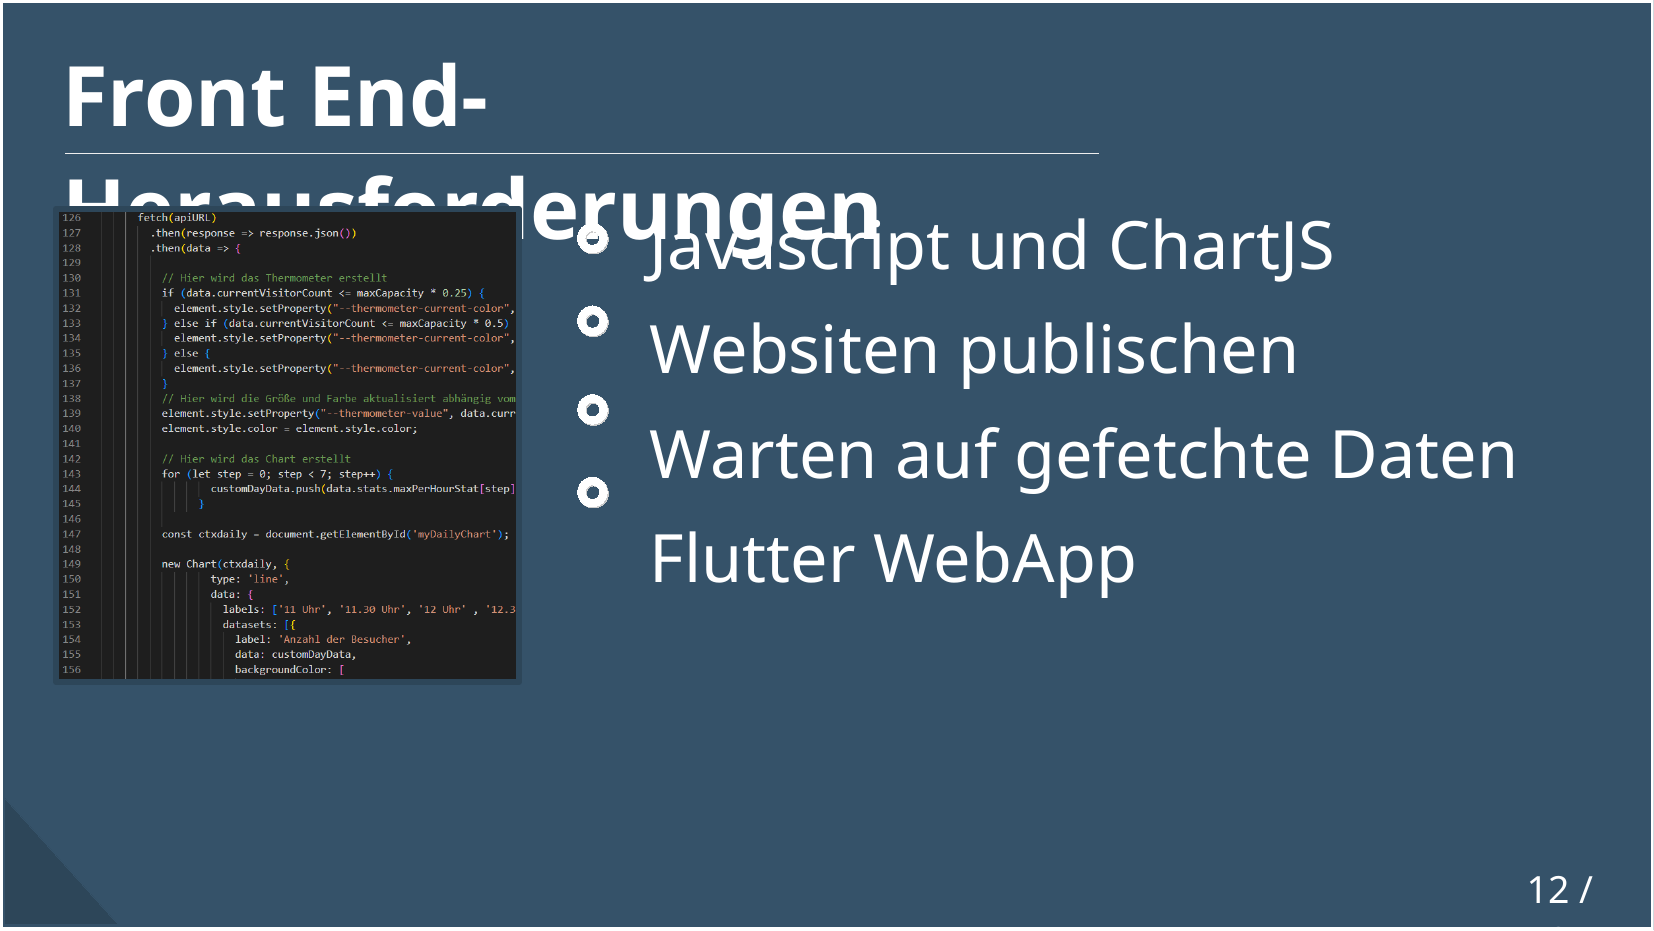

Front End-Herausforderungen
	Javascript und ChartJS
	Websiten publischen
	Warten auf gefetchte Daten
	Flutter WebApp